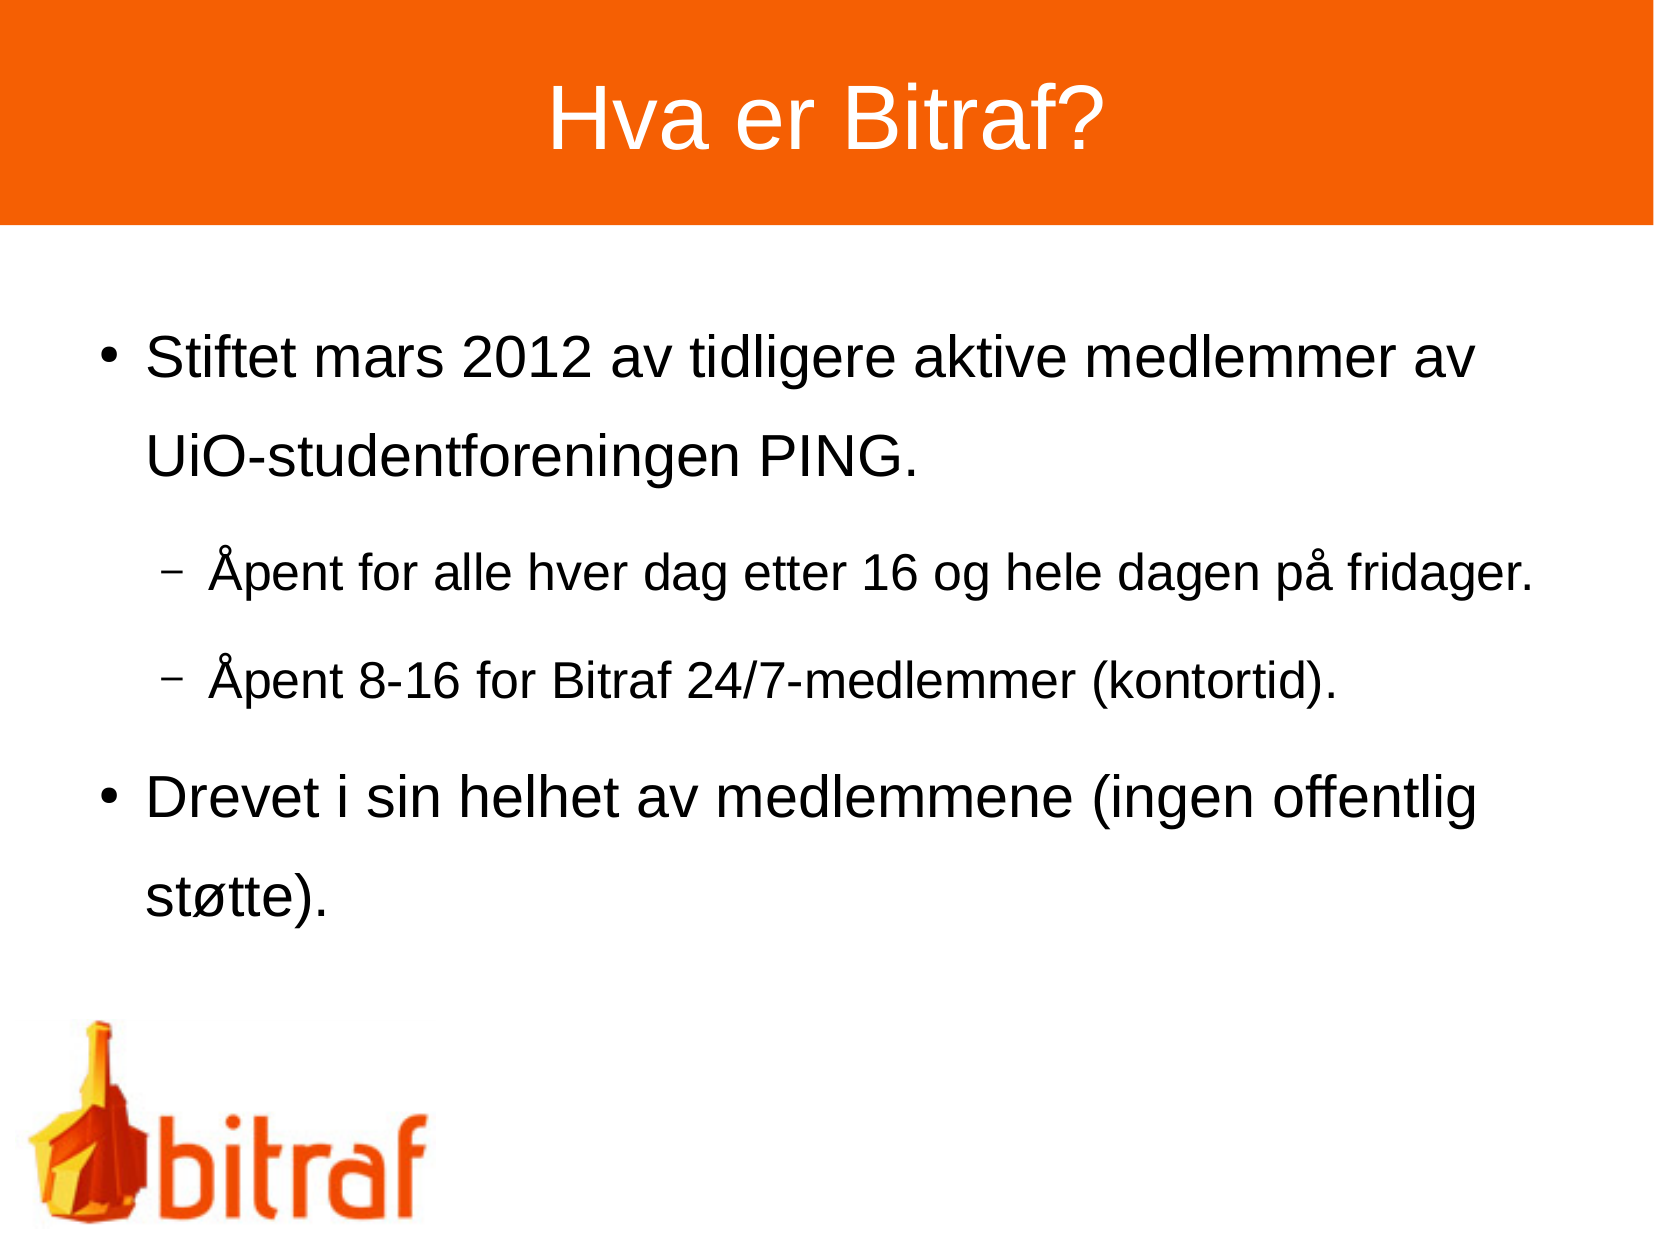

# Hva er Bitraf?
Stiftet mars 2012 av tidligere aktive medlemmer av UiO-studentforeningen PING.
Åpent for alle hver dag etter 16 og hele dagen på fridager.
Åpent 8-16 for Bitraf 24/7-medlemmer (kontortid).
Drevet i sin helhet av medlemmene (ingen offentlig støtte).